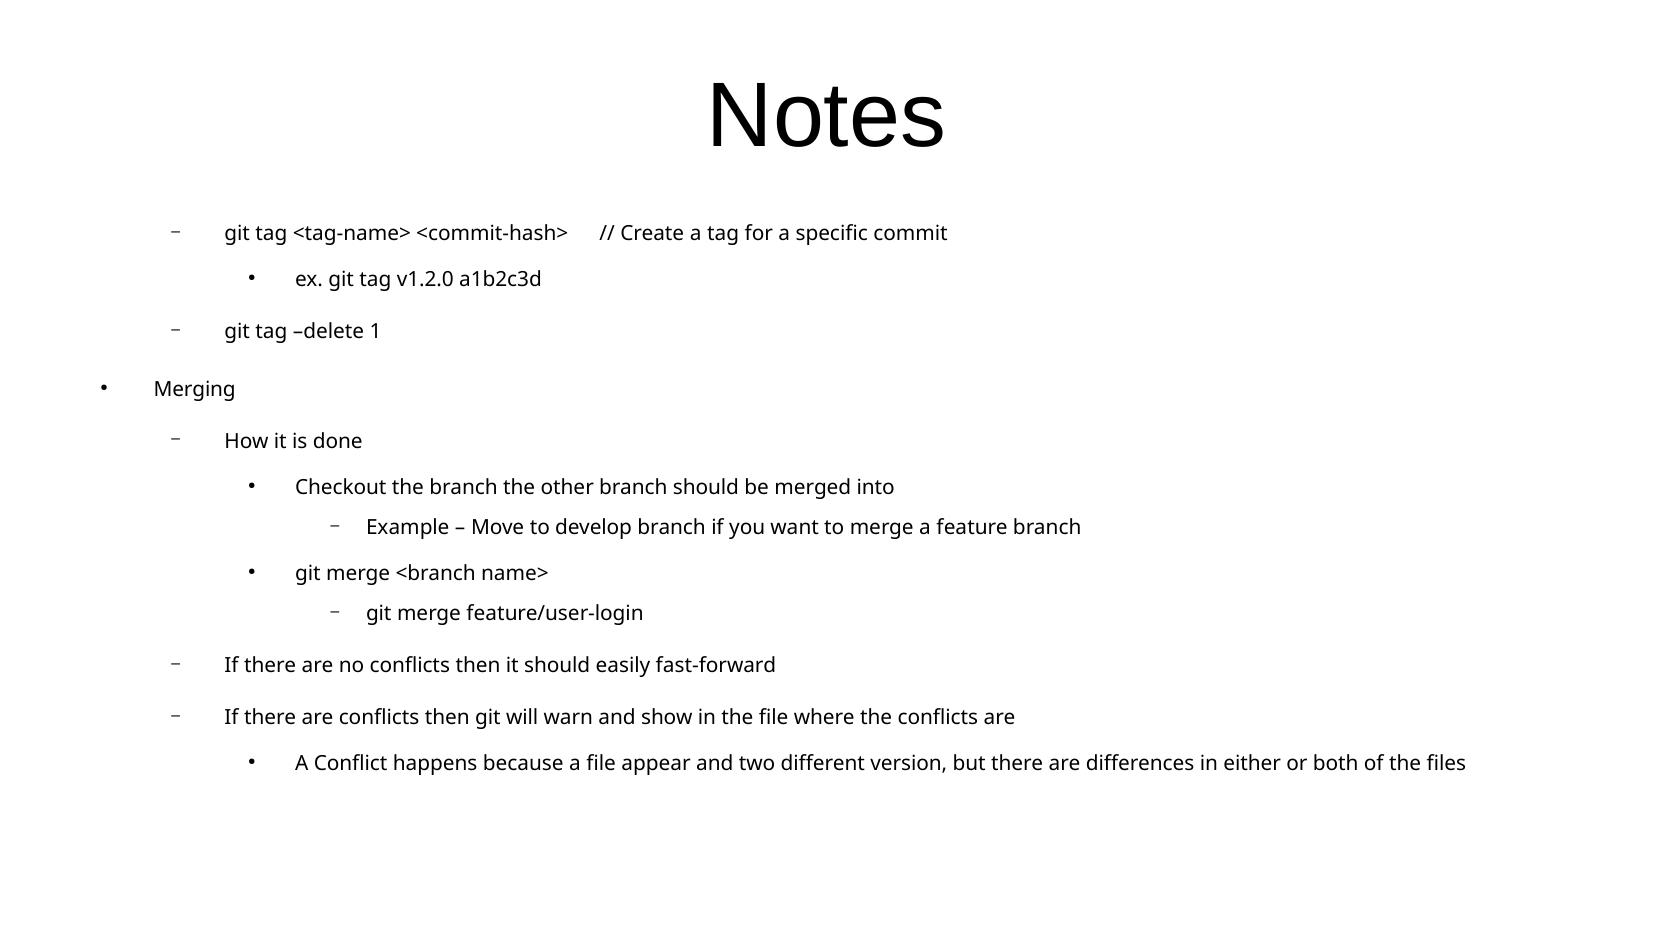

# Notes
git tag <tag-name> <commit-hash> 	// Create a tag for a specific commit
ex. git tag v1.2.0 a1b2c3d
git tag –delete 1
Merging
How it is done
Checkout the branch the other branch should be merged into
Example – Move to develop branch if you want to merge a feature branch
git merge <branch name>
git merge feature/user-login
If there are no conflicts then it should easily fast-forward
If there are conflicts then git will warn and show in the file where the conflicts are
A Conflict happens because a file appear and two different version, but there are differences in either or both of the files